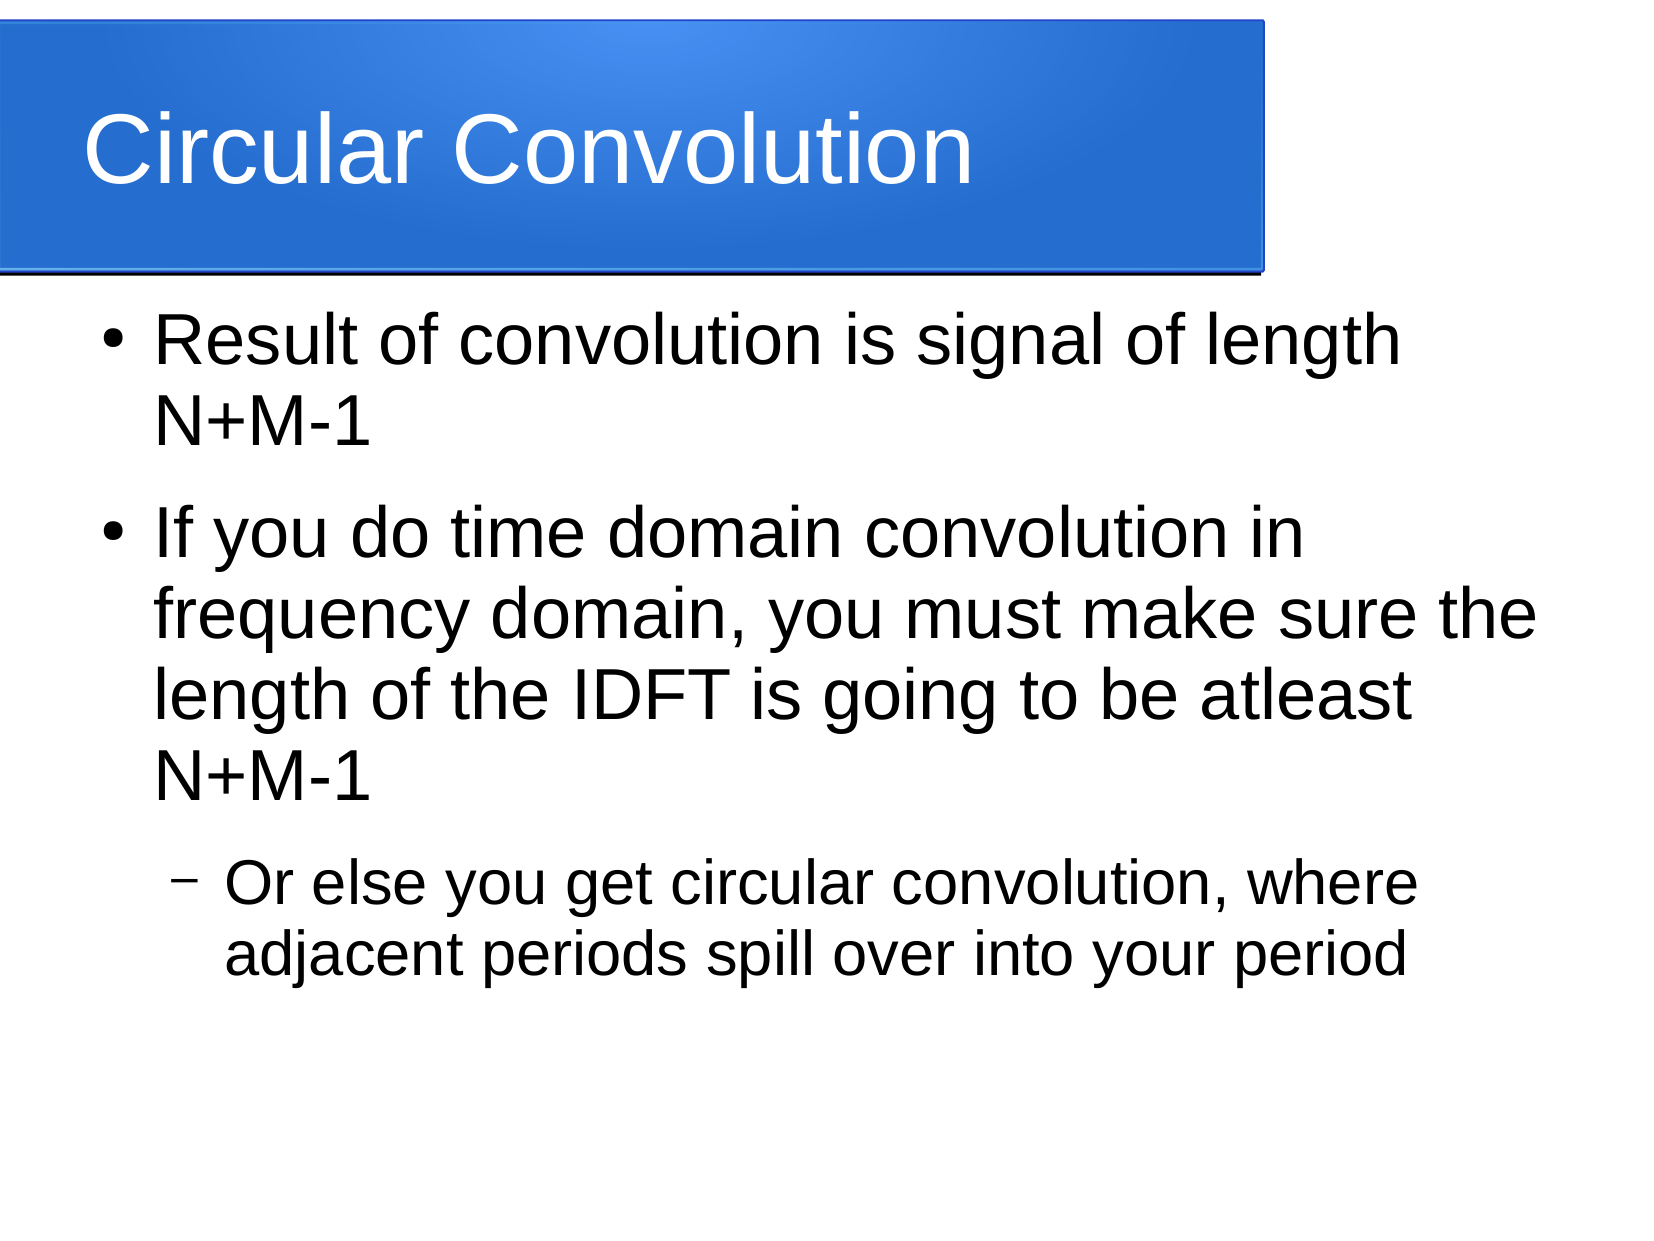

# Circular Convolution
Result of convolution is signal of length N+M-1
If you do time domain convolution in frequency domain, you must make sure the length of the IDFT is going to be atleast N+M-1
Or else you get circular convolution, where adjacent periods spill over into your period